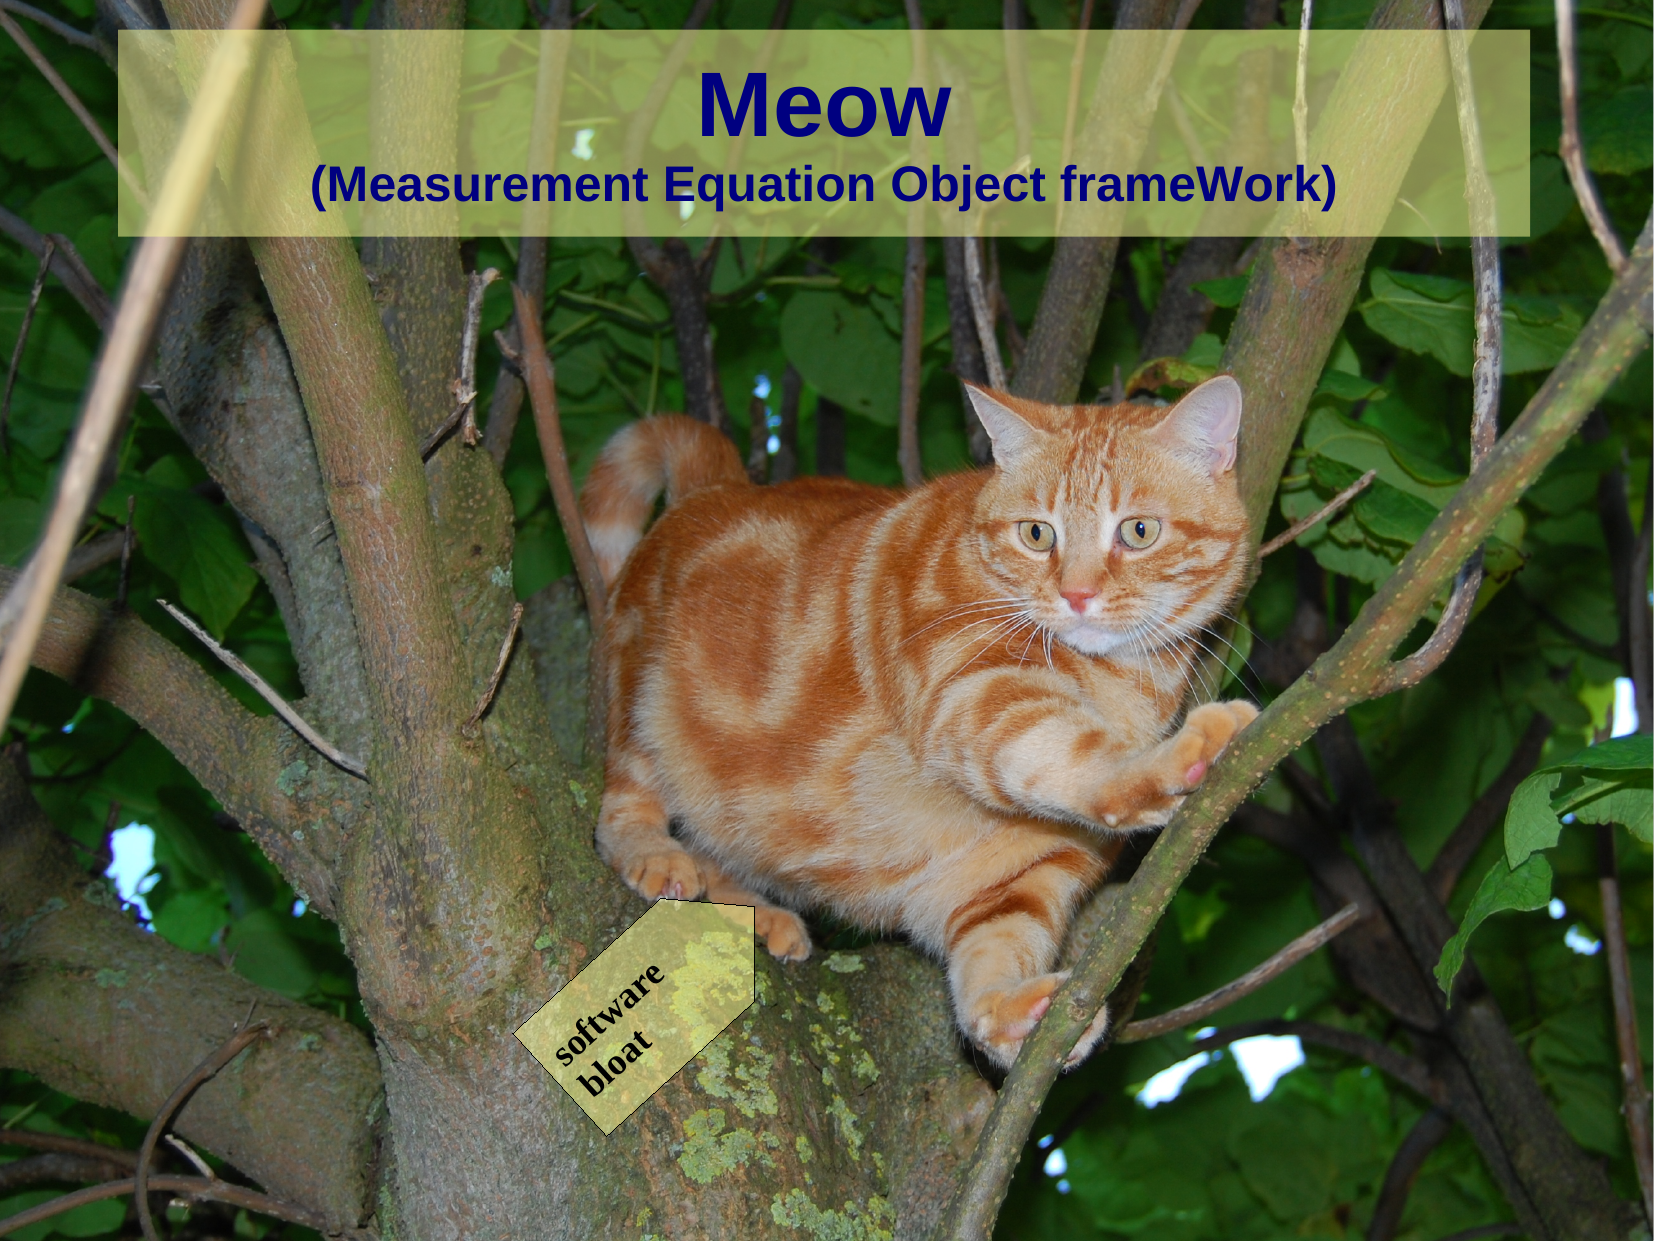

LOFAR Data Processing School -- Feb 2009
6
# Meow (Measurement Equation Object frameWork)
software
bloat